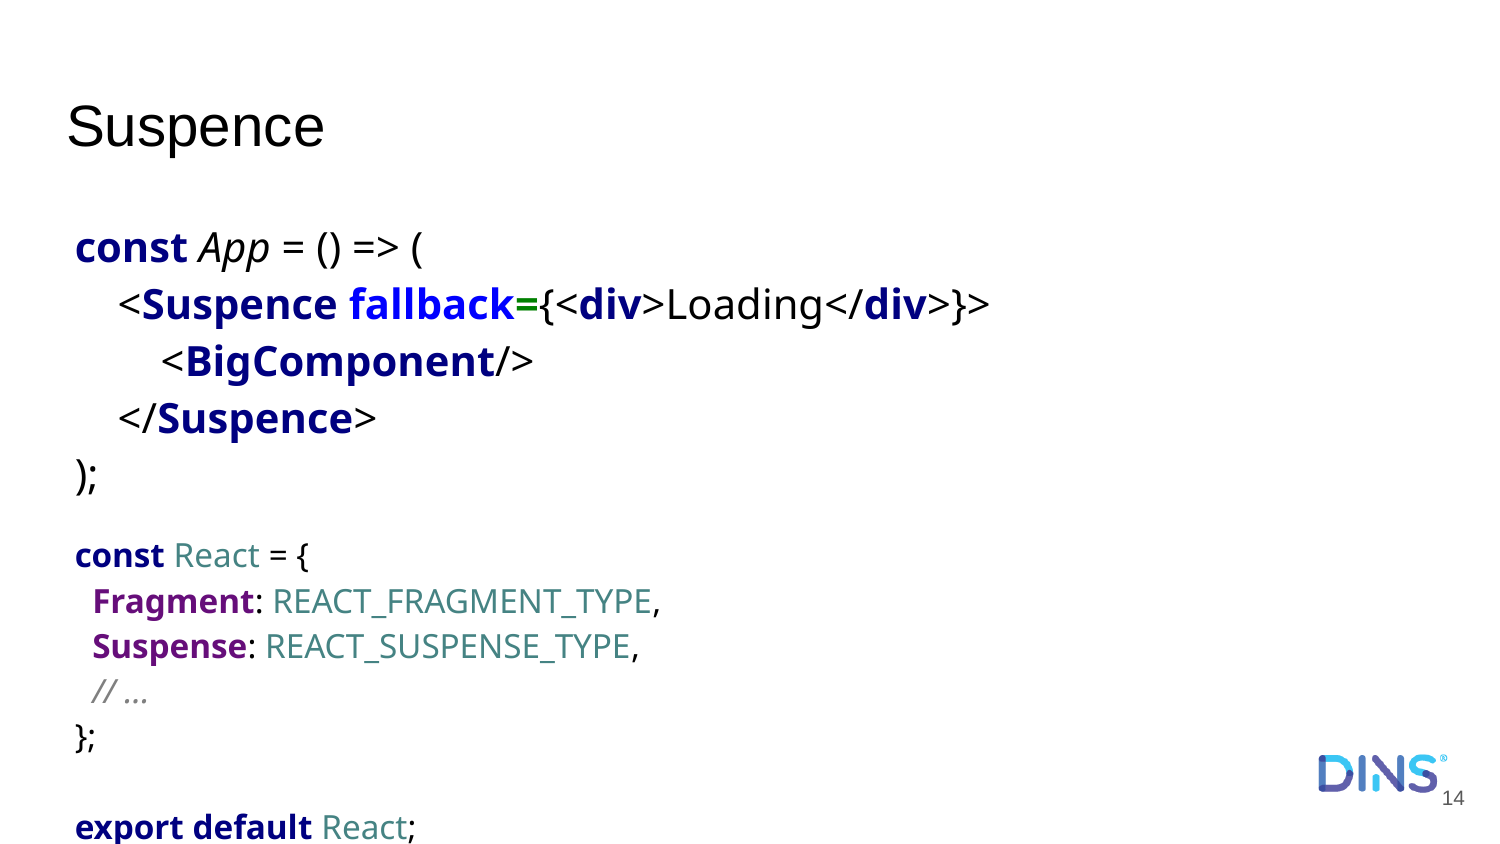

# Suspence
const App = () => (
 <Suspence fallback={<div>Loading</div>}>
 <BigComponent/>
 </Suspence>
);
const React = {
 Fragment: REACT_FRAGMENT_TYPE,
 Suspense: REACT_SUSPENSE_TYPE,
 // ...
};
export default React;
14